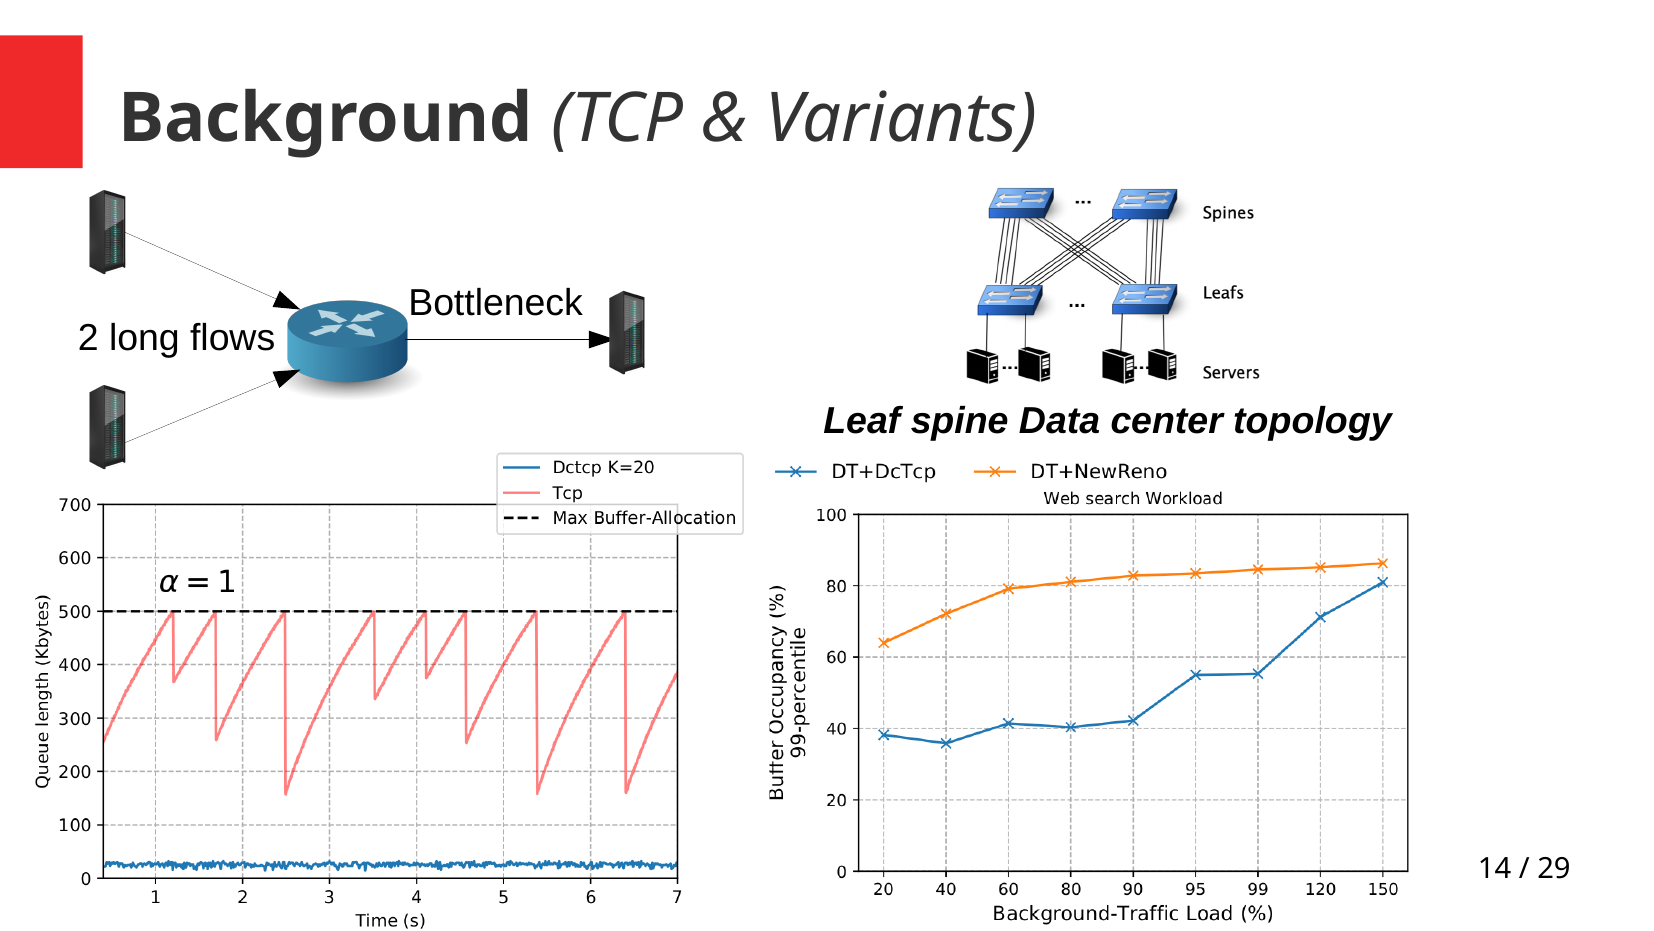

# Background (TCP & Variants)
Bottleneck
2 long flows
Leaf spine Data center topology
14